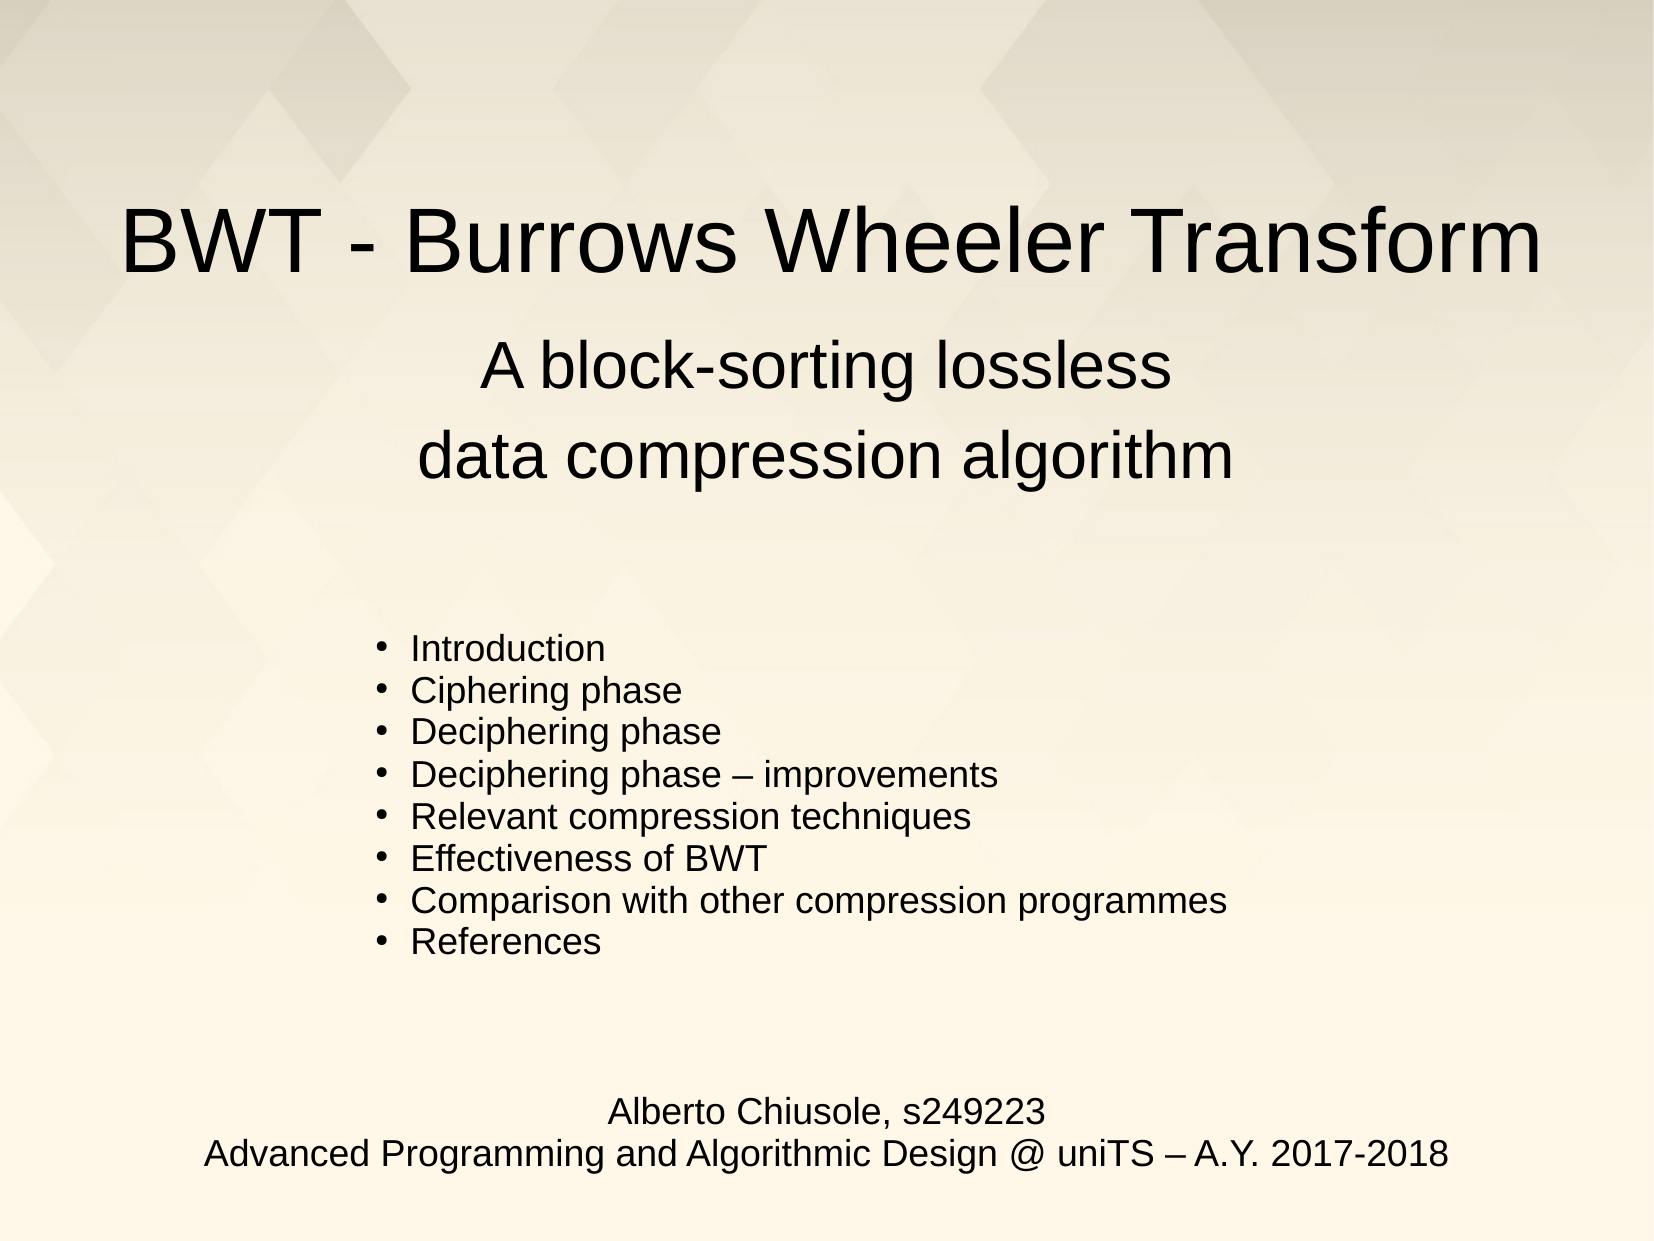

# BWT - Burrows Wheeler Transform
A block-sorting lossless
data compression algorithm
Introduction
Ciphering phase
Deciphering phase
Deciphering phase – improvements
Relevant compression techniques
Effectiveness of BWT
Comparison with other compression programmes
References
Alberto Chiusole, s249223
Advanced Programming and Algorithmic Design @ uniTS – A.Y. 2017-2018